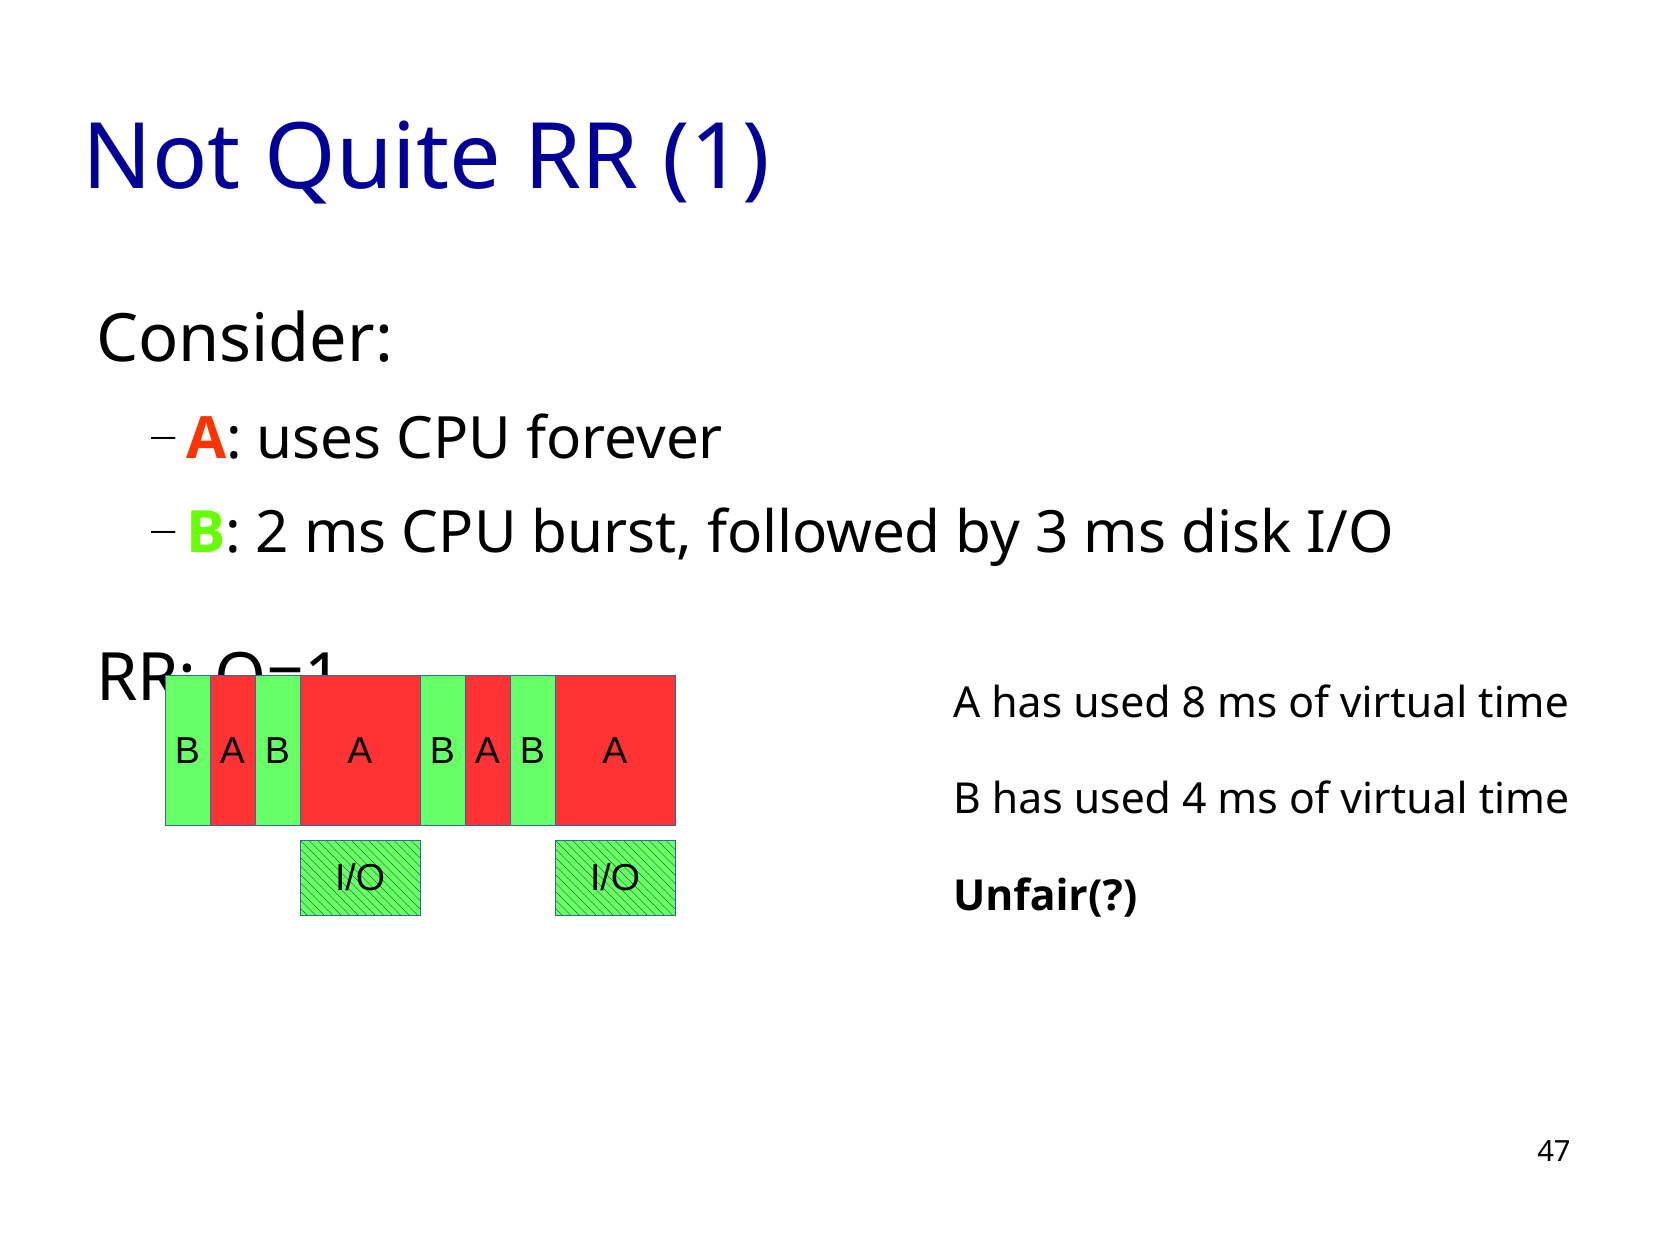

# Not Quite RR (1)
Consider:
A: uses CPU forever
B: 2 ms CPU burst, followed by 3 ms disk I/O
RR: Q=1
A has used 8 ms of virtual time
B has used 4 ms of virtual time
Unfair(?)
B
A
B
A
B
A
B
A
I/O
I/O
47